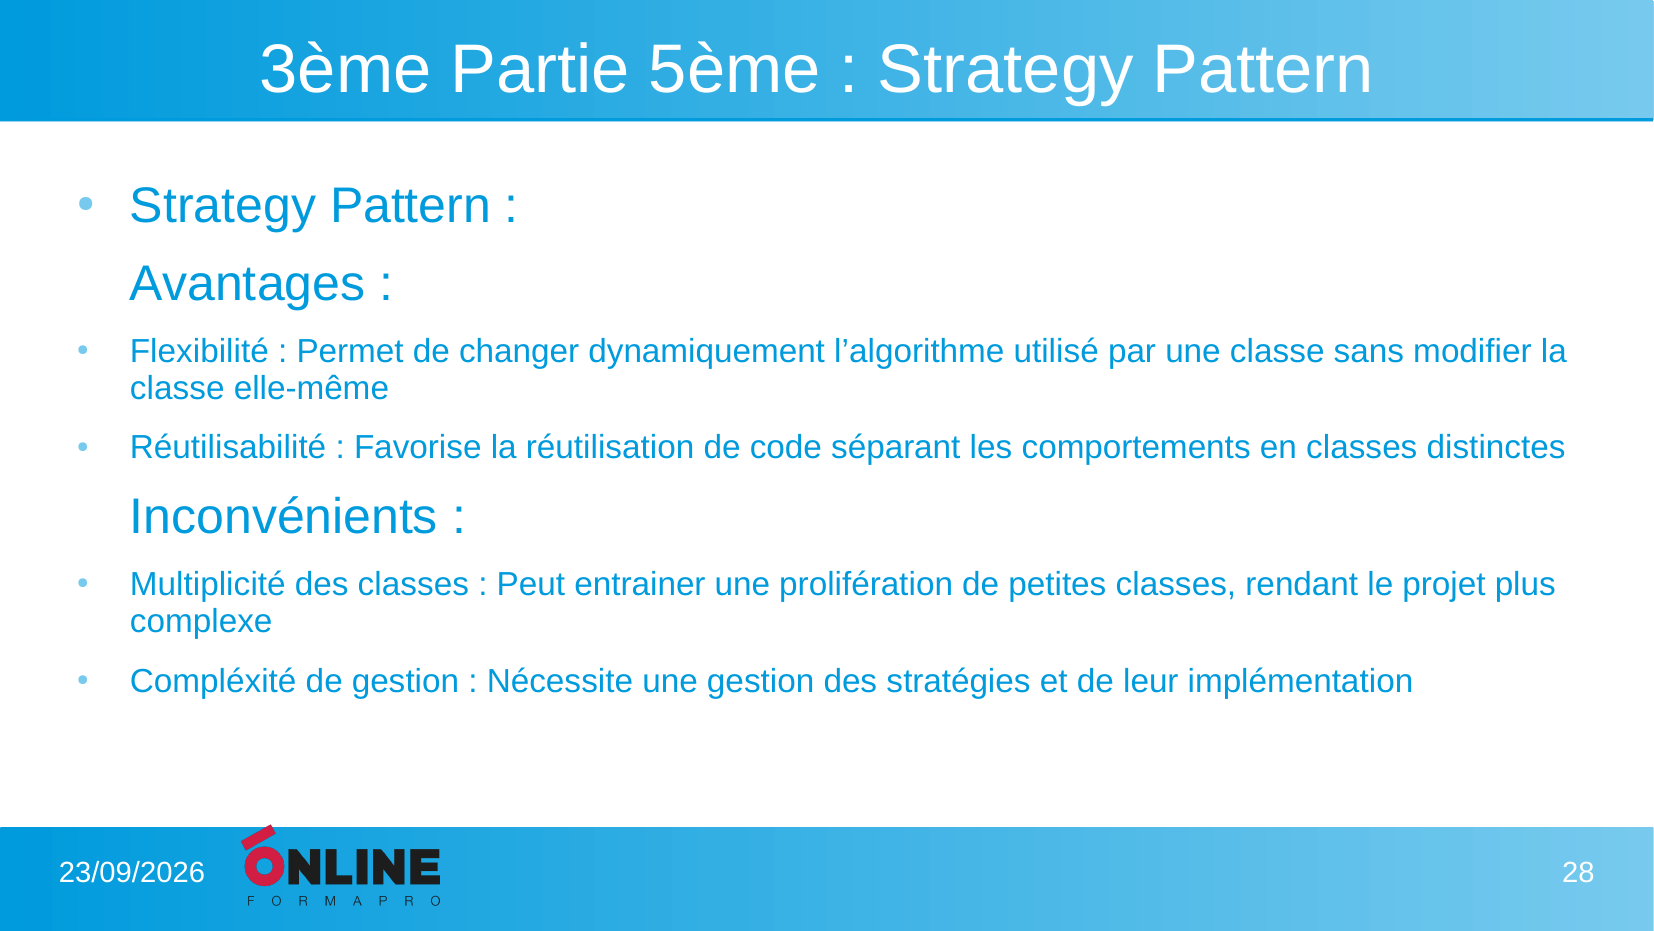

# 3ème Partie 5ème : Strategy Pattern
Strategy Pattern :
Avantages :
Flexibilité : Permet de changer dynamiquement l’algorithme utilisé par une classe sans modifier la classe elle-même
Réutilisabilité : Favorise la réutilisation de code séparant les comportements en classes distinctes
Inconvénients :
Multiplicité des classes : Peut entrainer une prolifération de petites classes, rendant le projet plus complexe
Compléxité de gestion : Nécessite une gestion des stratégies et de leur implémentation
28